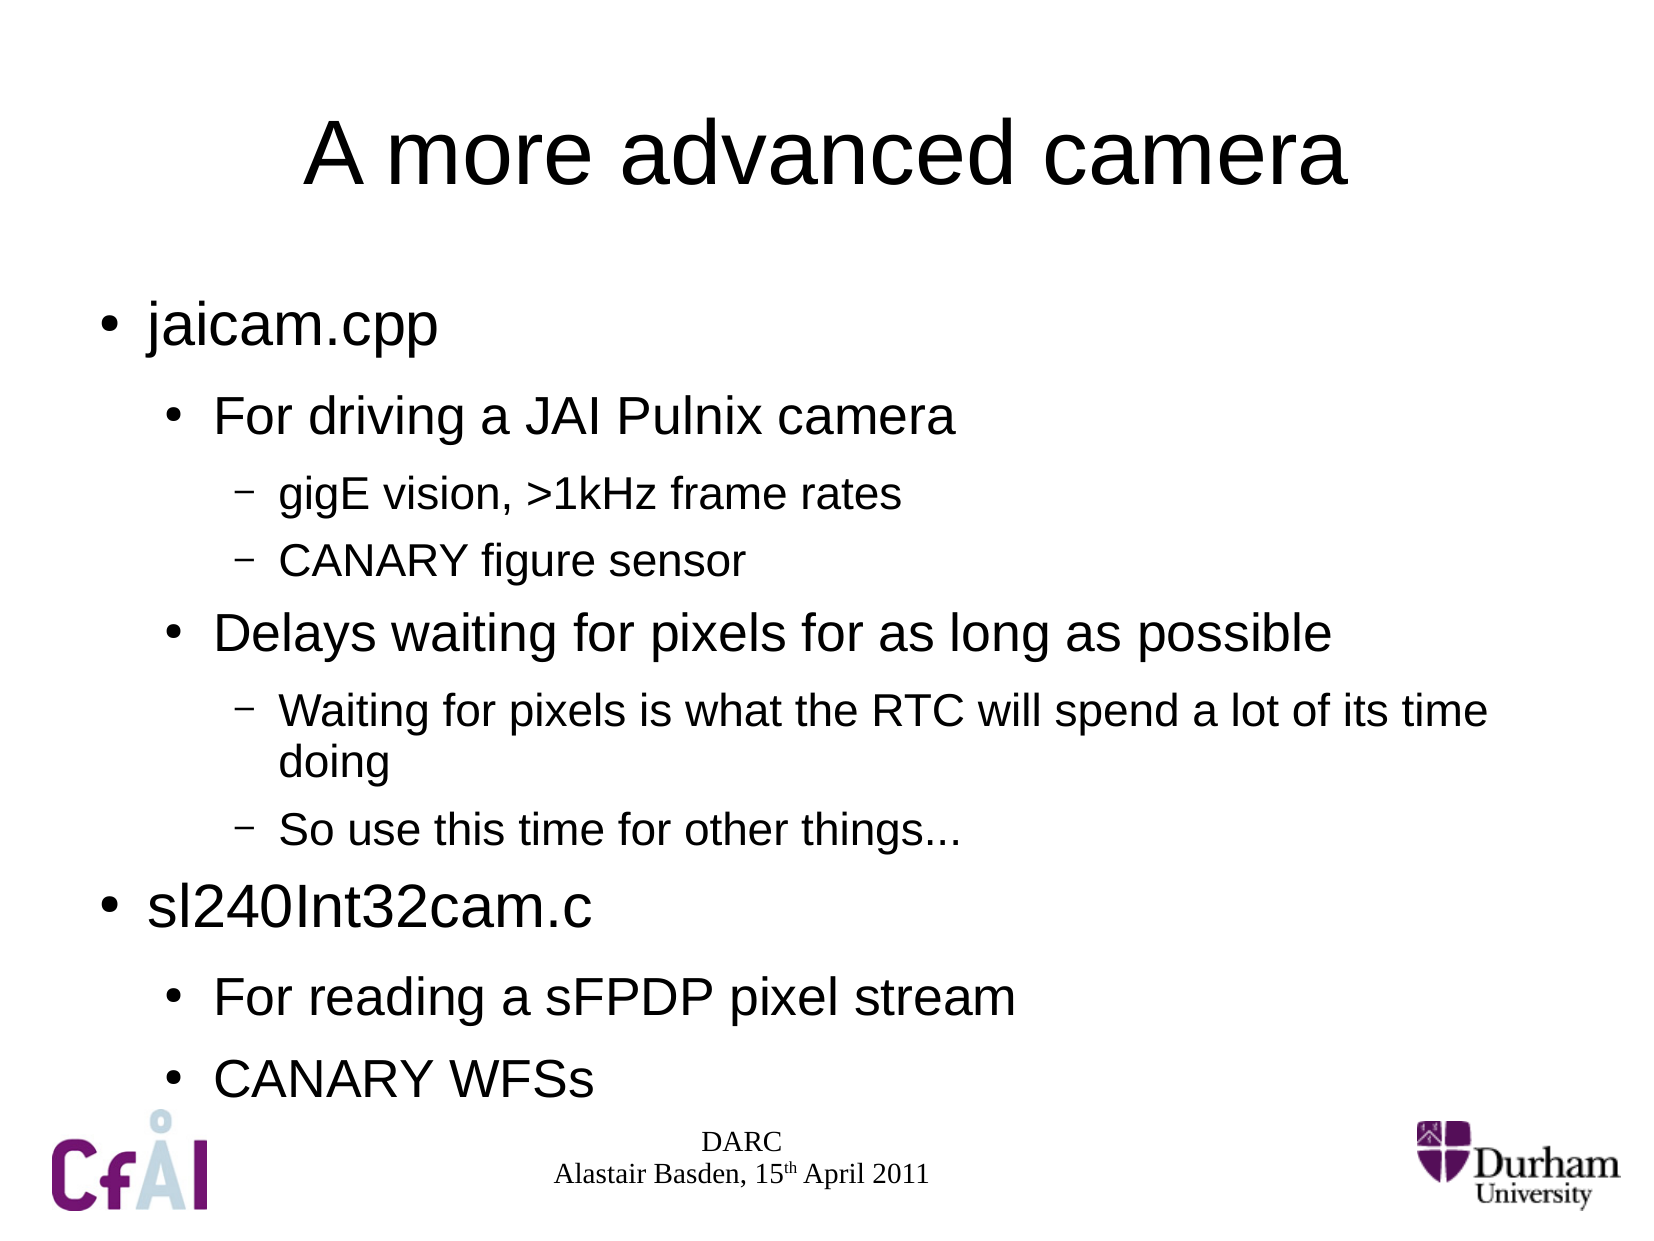

# A more advanced camera
jaicam.cpp
For driving a JAI Pulnix camera
gigE vision, >1kHz frame rates
CANARY figure sensor
Delays waiting for pixels for as long as possible
Waiting for pixels is what the RTC will spend a lot of its time doing
So use this time for other things...
sl240Int32cam.c
For reading a sFPDP pixel stream
CANARY WFSs